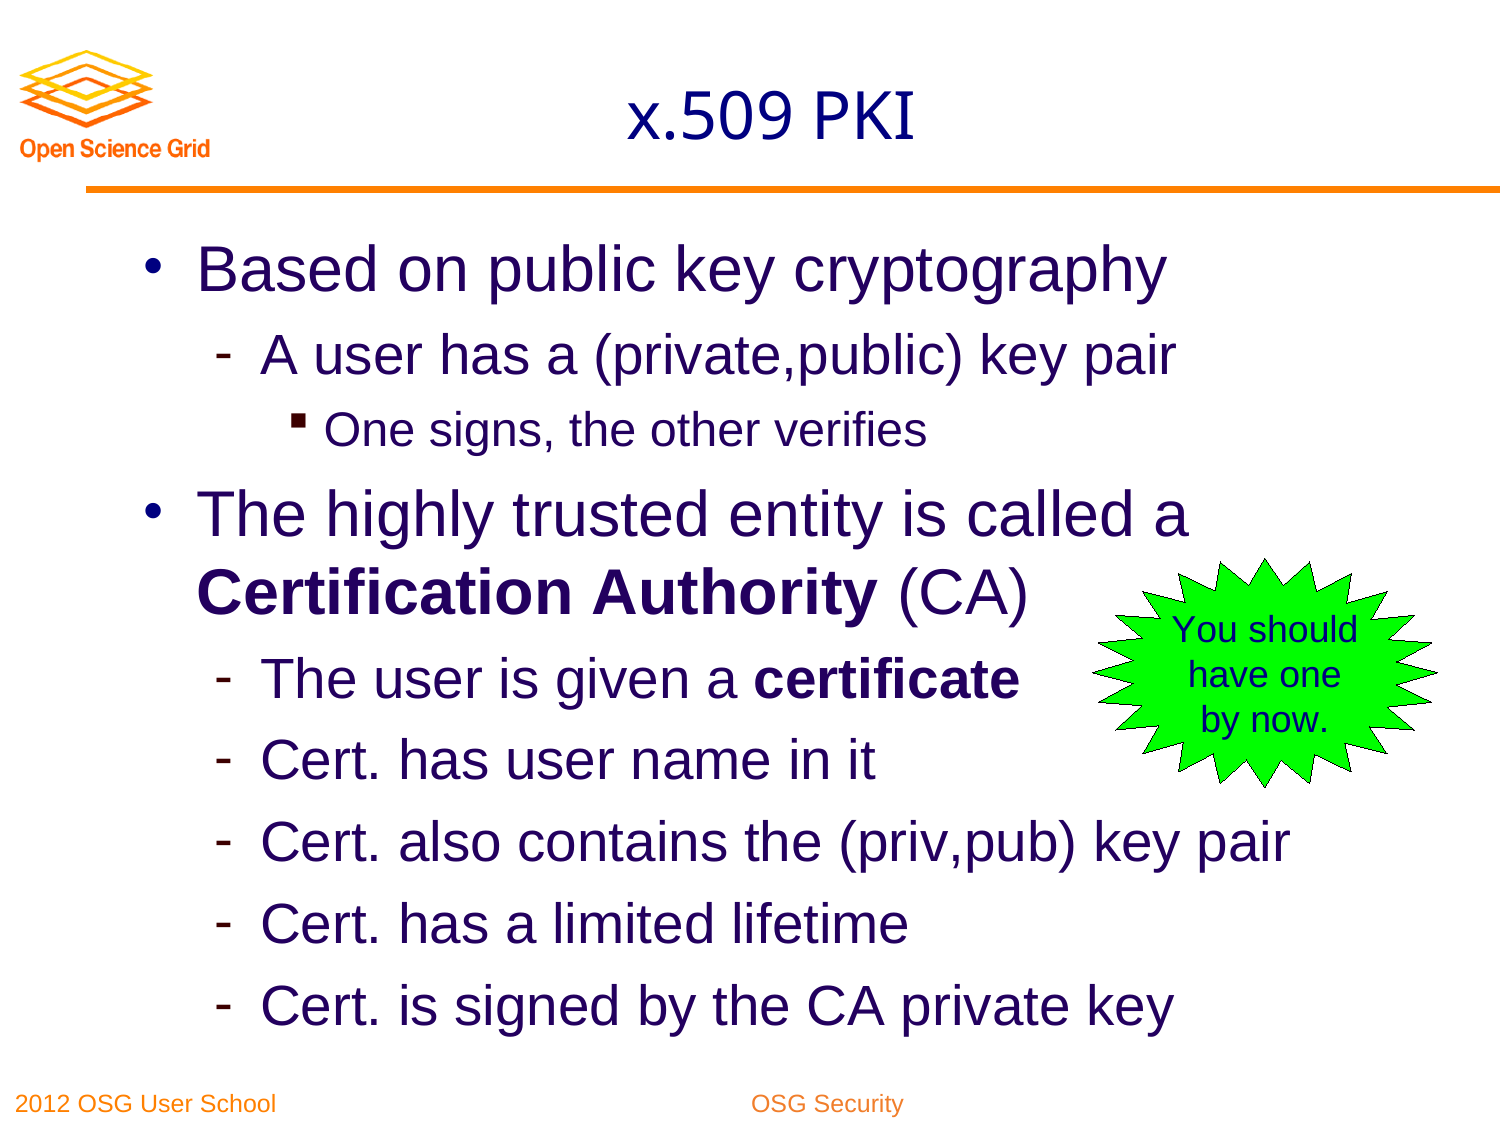

# x.509 PKI
Based on public key cryptography
A user has a (private,public) key pair
One signs, the other verifies
The highly trusted entity is called a
Certification Authority (CA)
The user is given a certificate
Cert. has user name in it
Cert. also contains the (priv,pub) key pair
Cert. has a limited lifetime
Cert. is signed by the CA private key
You should
have one
by now.